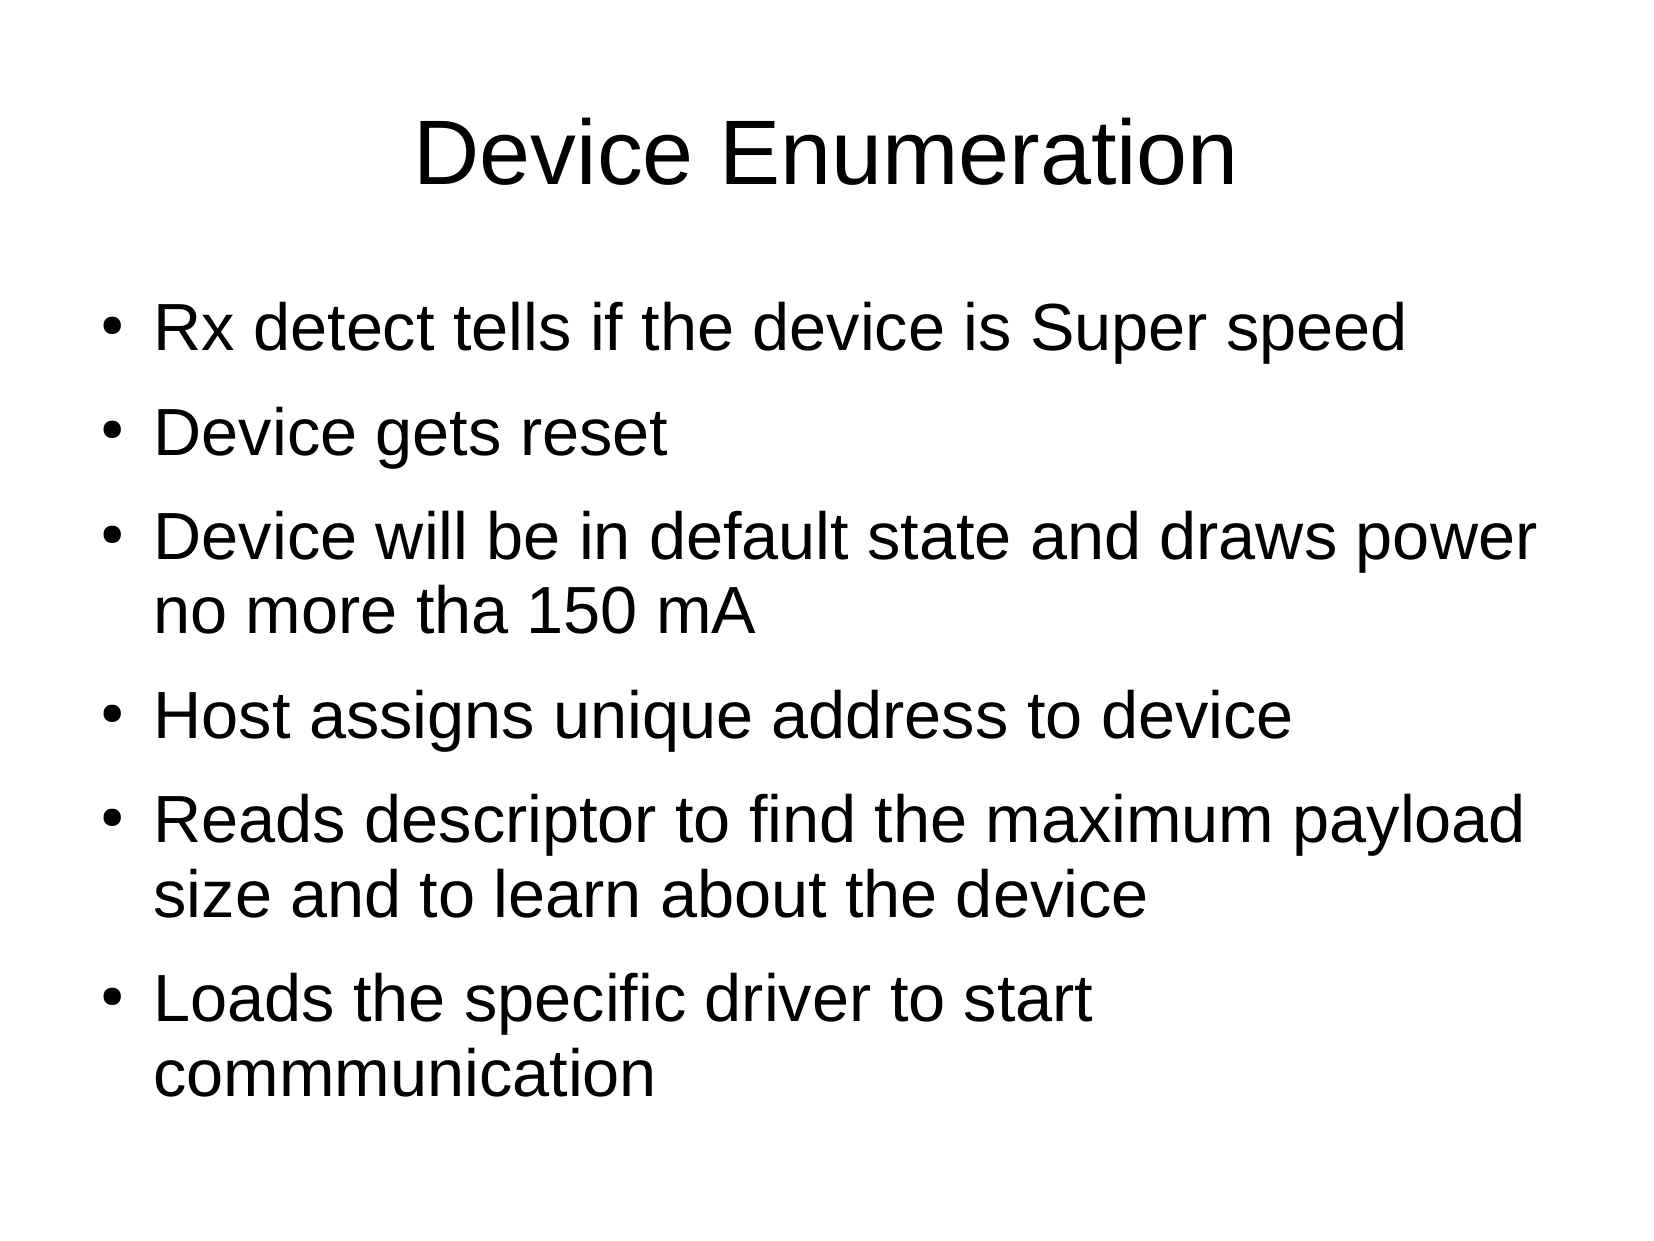

# Device Enumeration
Rx detect tells if the device is Super speed
Device gets reset
Device will be in default state and draws power no more tha 150 mA
Host assigns unique address to device
Reads descriptor to find the maximum payload size and to learn about the device
Loads the specific driver to start commmunication